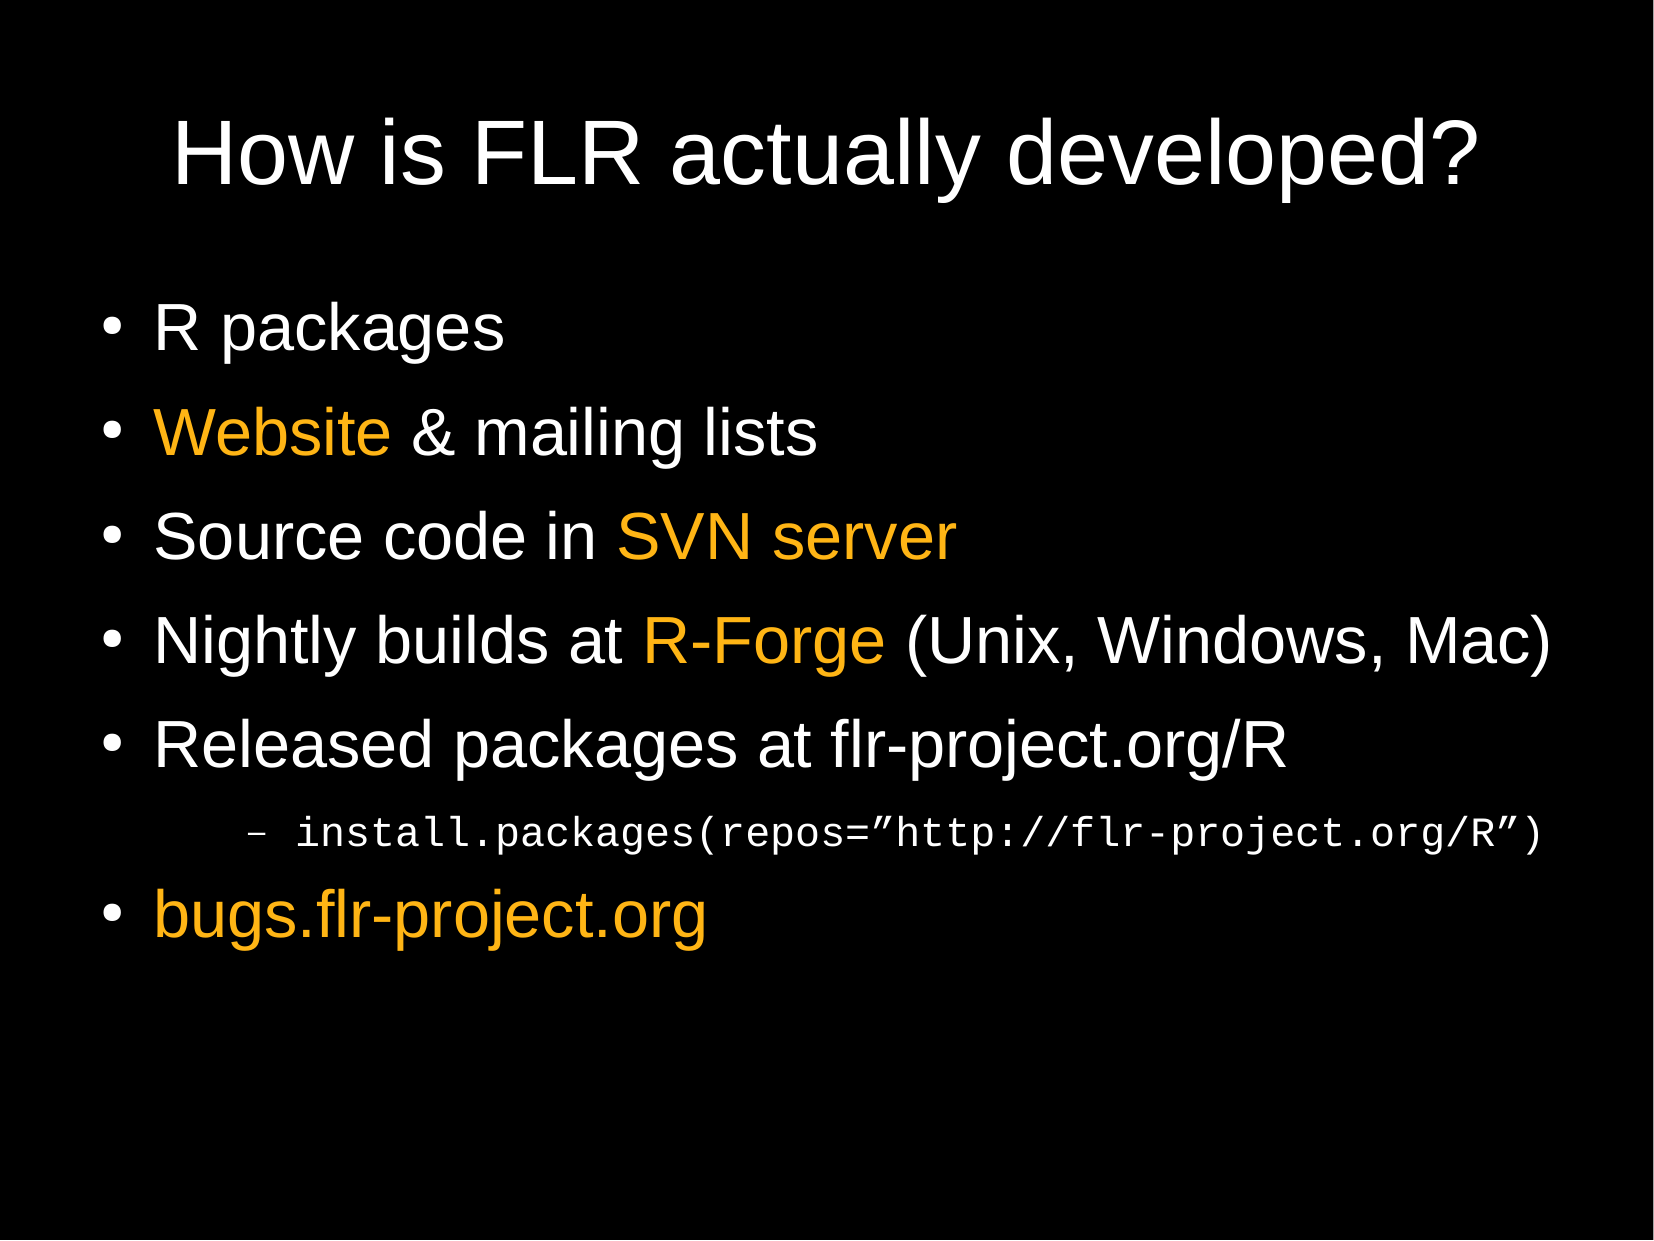

# How is FLR actually developed?
R packages
Website & mailing lists
Source code in SVN server
Nightly builds at R-Forge (Unix, Windows, Mac)
Released packages at flr-project.org/R
install.packages(repos=”http://flr-project.org/R”)
bugs.flr-project.org